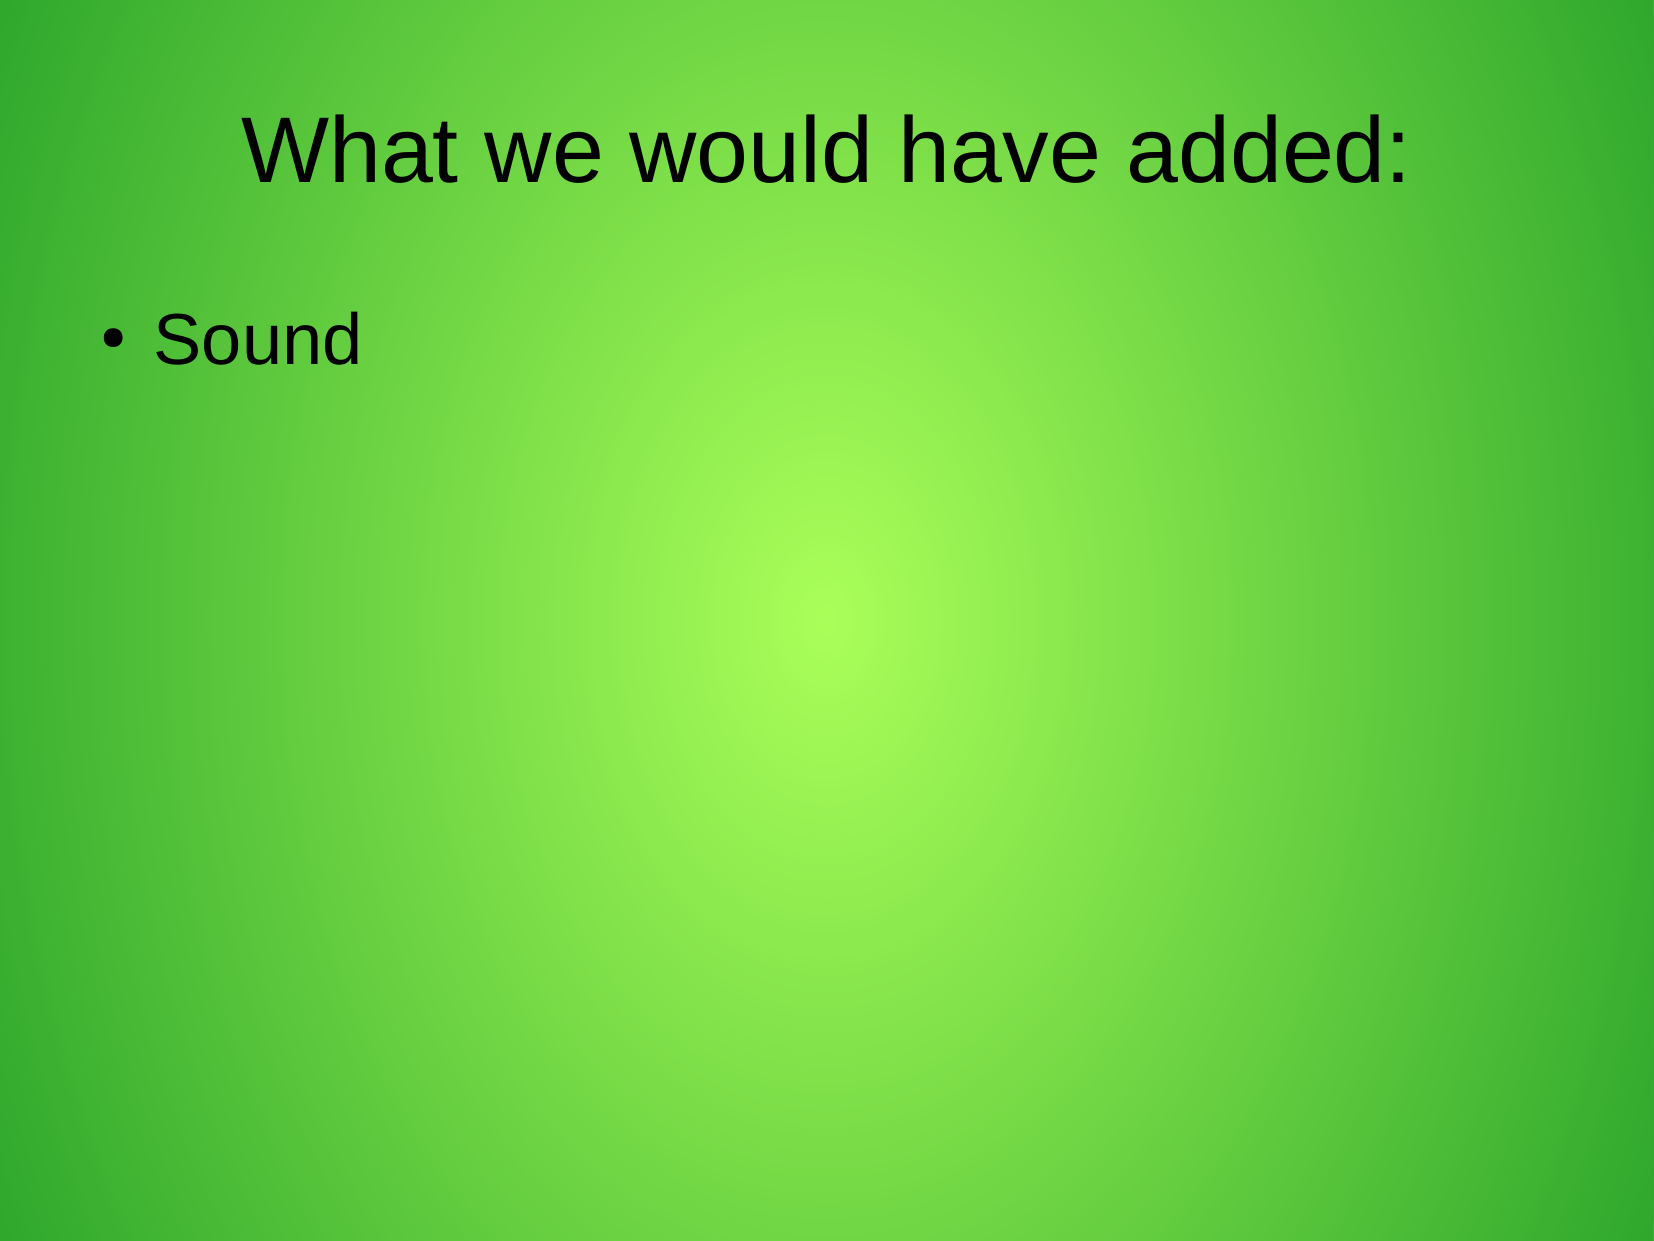

# What we would have added:
Sound